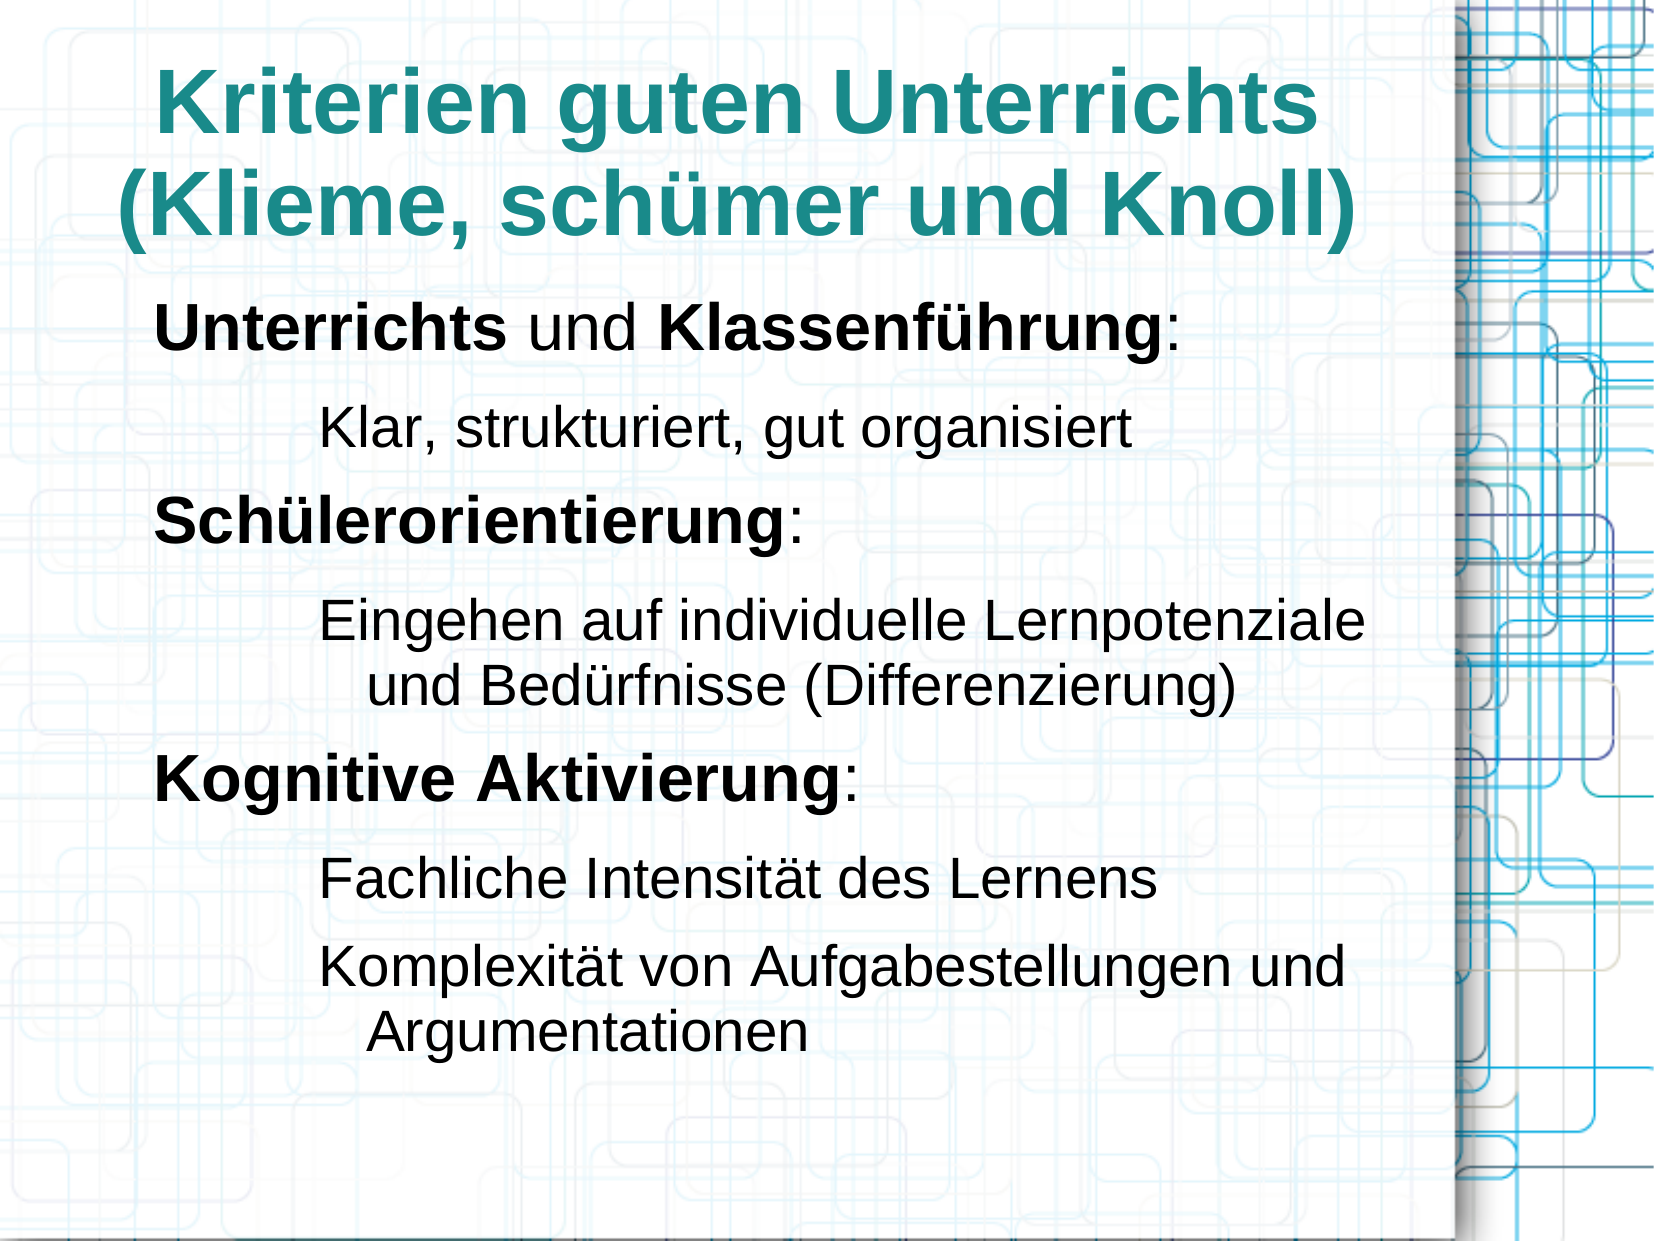

# Kriterien guten Unterrichts (Klieme, schümer und Knoll)
Unterrichts und Klassenführung:
Klar, strukturiert, gut organisiert
Schülerorientierung:
Eingehen auf individuelle Lernpotenziale und Bedürfnisse (Differenzierung)
Kognitive Aktivierung:
Fachliche Intensität des Lernens
Komplexität von Aufgabestellungen und Argumentationen